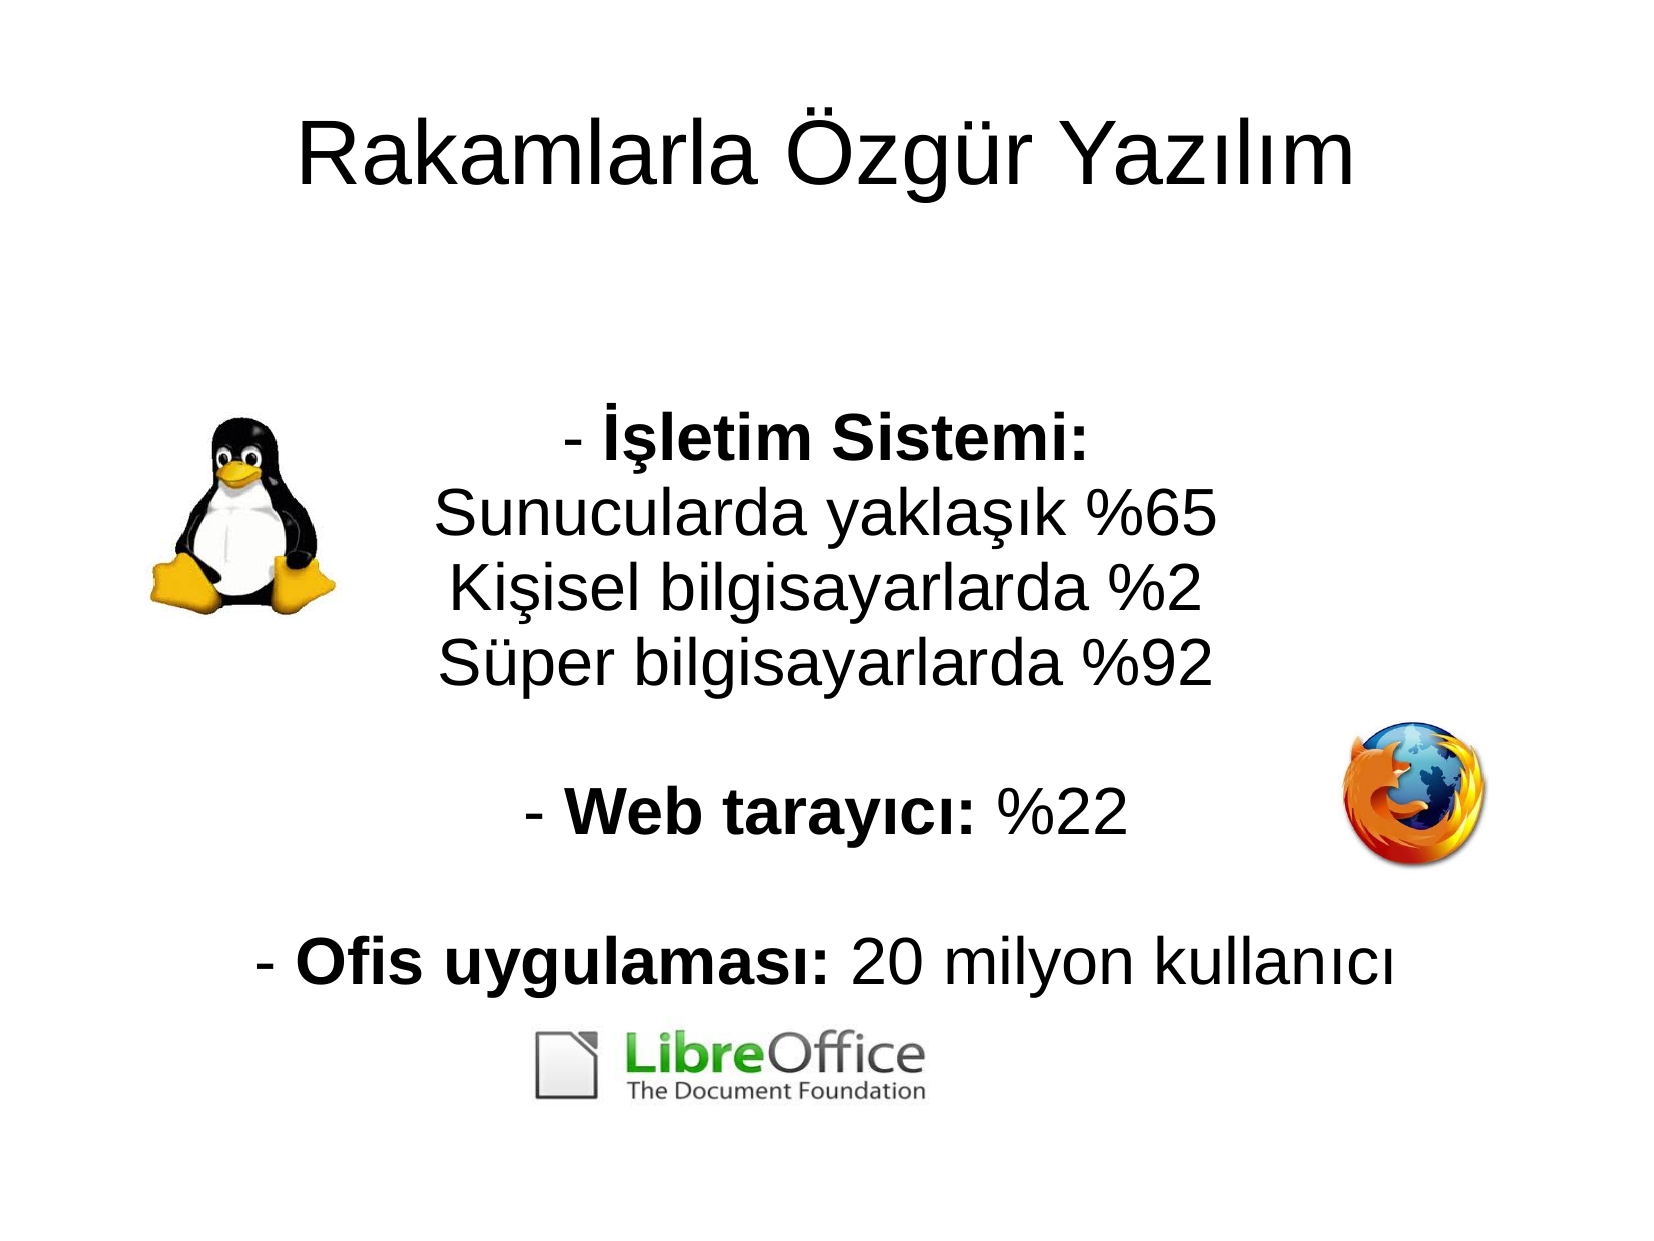

# Rakamlarla Özgür Yazılım
- İşletim Sistemi:
Sunucularda yaklaşık %65
Kişisel bilgisayarlarda %2
Süper bilgisayarlarda %92
- Web tarayıcı: %22
- Ofis uygulaması: 20 milyon kullanıcı